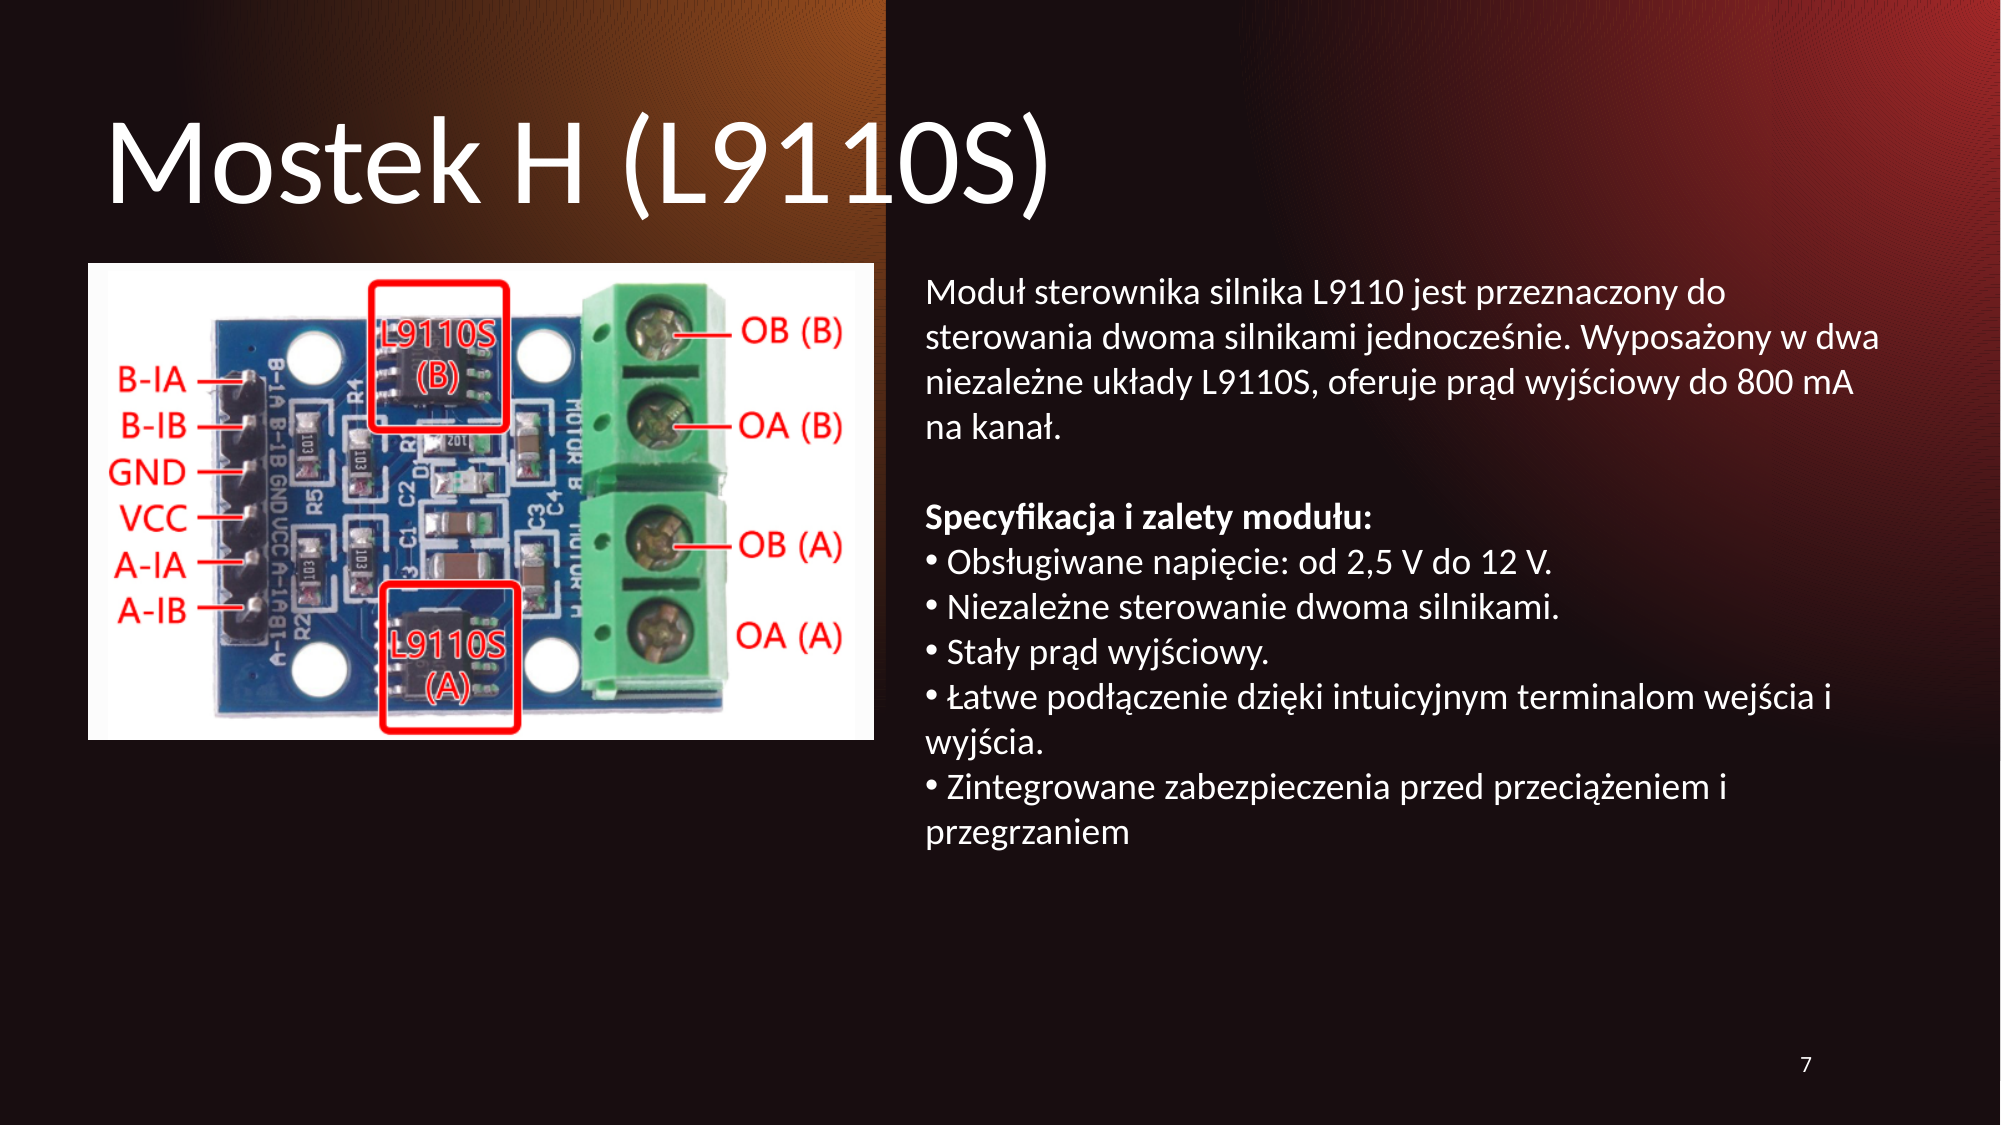

# Mostek H (L9110S)
Moduł sterownika silnika L9110 jest przeznaczony do sterowania dwoma silnikami jednocześnie. Wyposażony w dwa niezależne układy L9110S, oferuje prąd wyjściowy do 800 mA na kanał.
Specyfikacja i zalety modułu:
 Obsługiwane napięcie: od 2,5 V do 12 V.
 Niezależne sterowanie dwoma silnikami.
 Stały prąd wyjściowy.
 Łatwe podłączenie dzięki intuicyjnym terminalom wejścia i wyjścia.
 Zintegrowane zabezpieczenia przed przeciążeniem i przegrzaniem